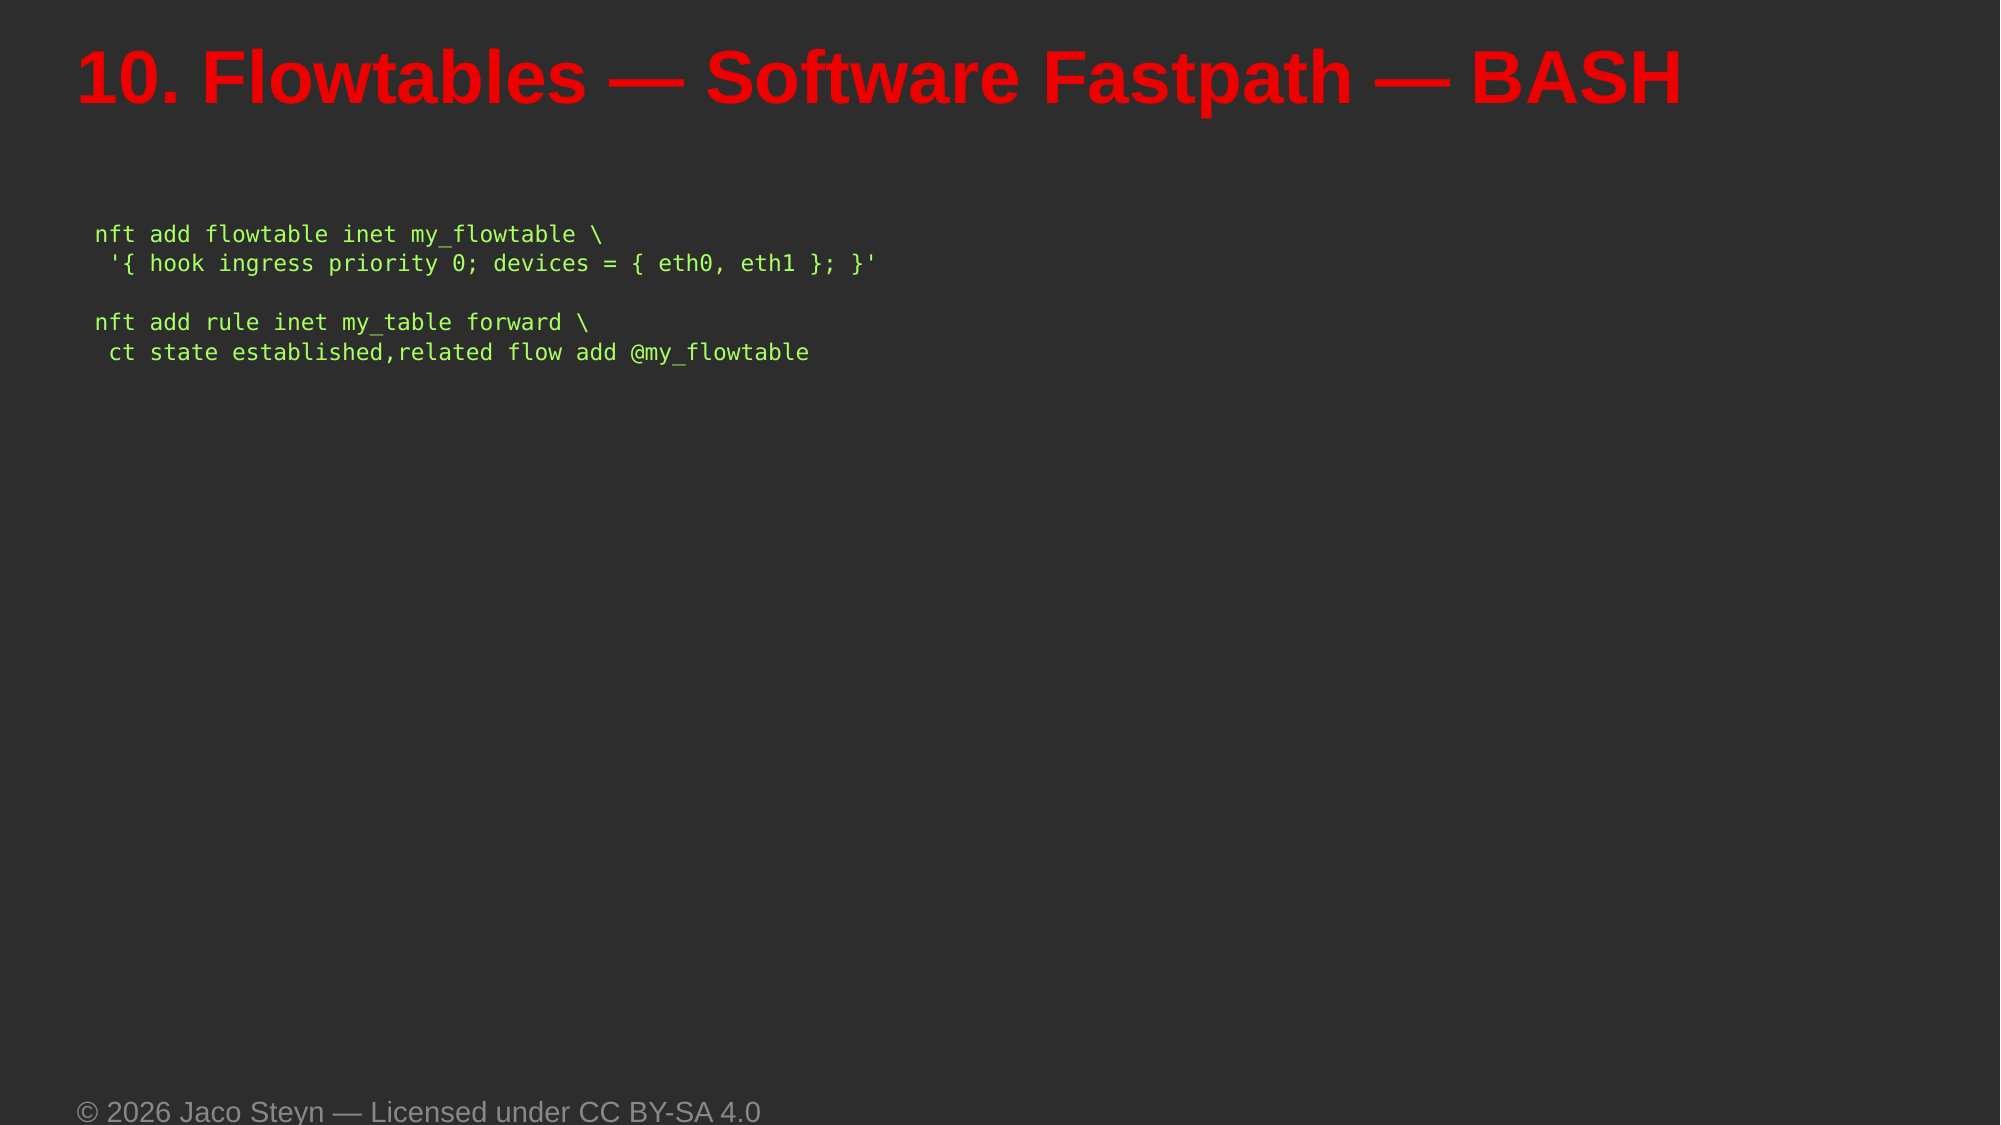

10. Flowtables — Software Fastpath — BASH
nft add flowtable inet my_flowtable \
 '{ hook ingress priority 0; devices = { eth0, eth1 }; }'
nft add rule inet my_table forward \
 ct state established,related flow add @my_flowtable
© 2026 Jaco Steyn — Licensed under CC BY-SA 4.0